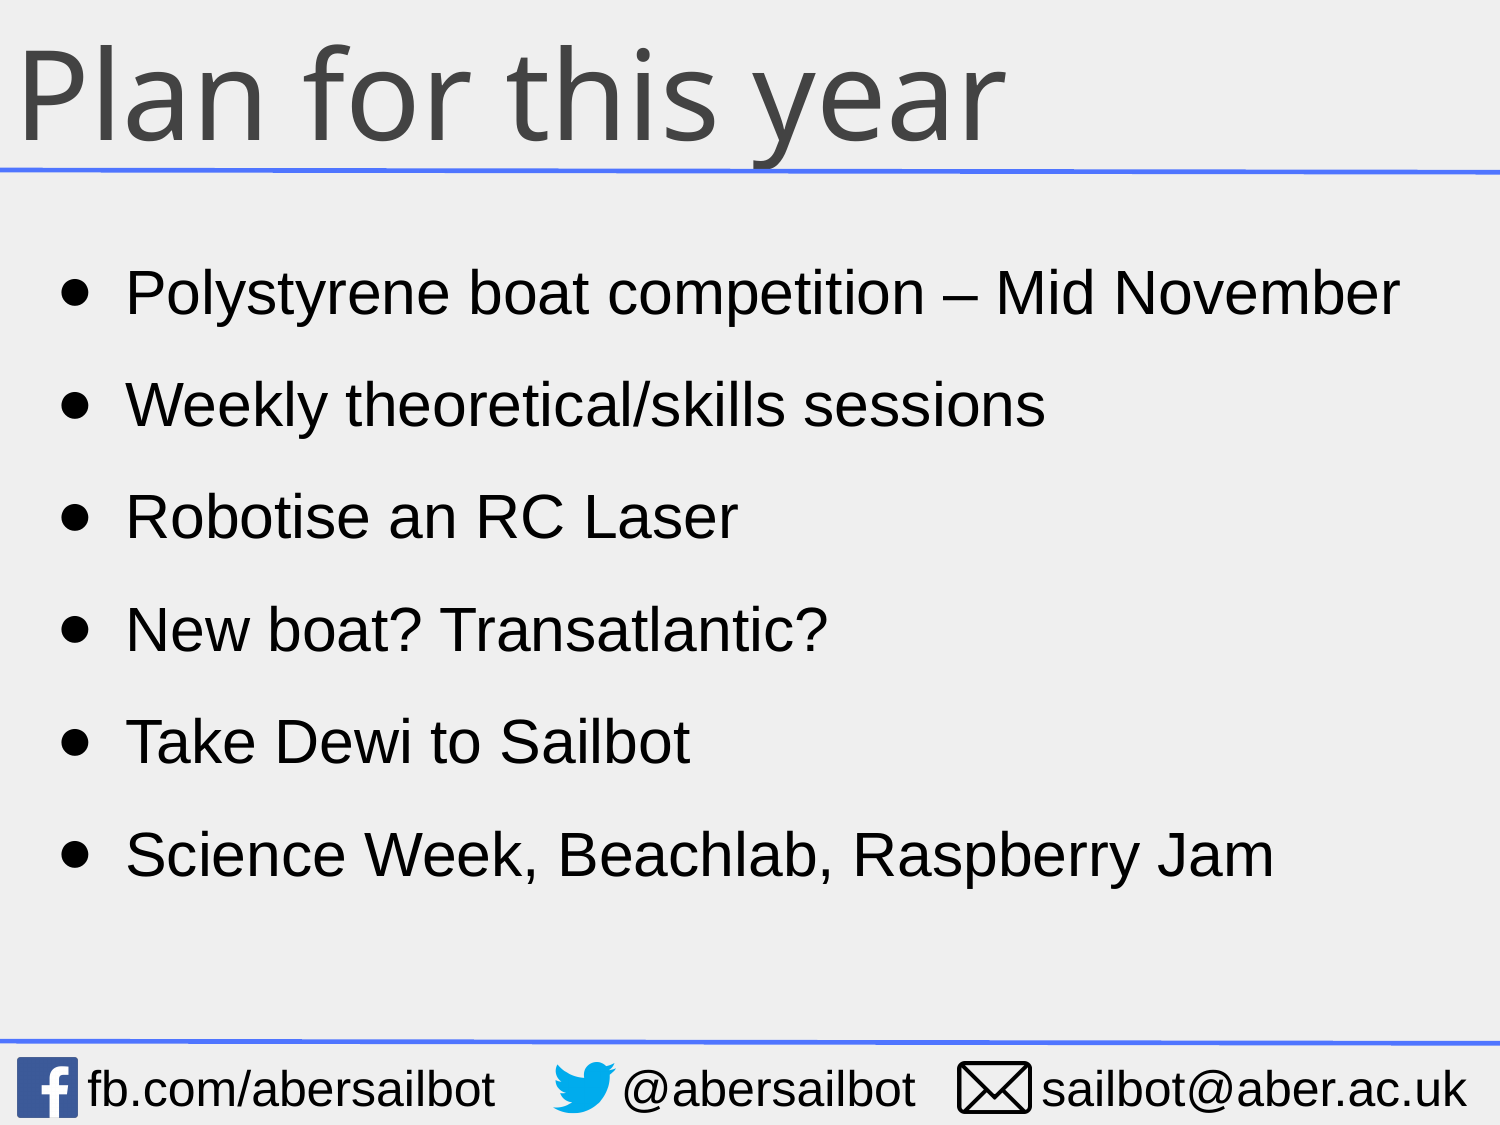

Plan for this year
Polystyrene boat competition – Mid November
Weekly theoretical/skills sessions
Robotise an RC Laser
New boat? Transatlantic?
Take Dewi to Sailbot
Science Week, Beachlab, Raspberry Jam
 fb.com/abersailbot @abersailbot sailbot@aber.ac.uk